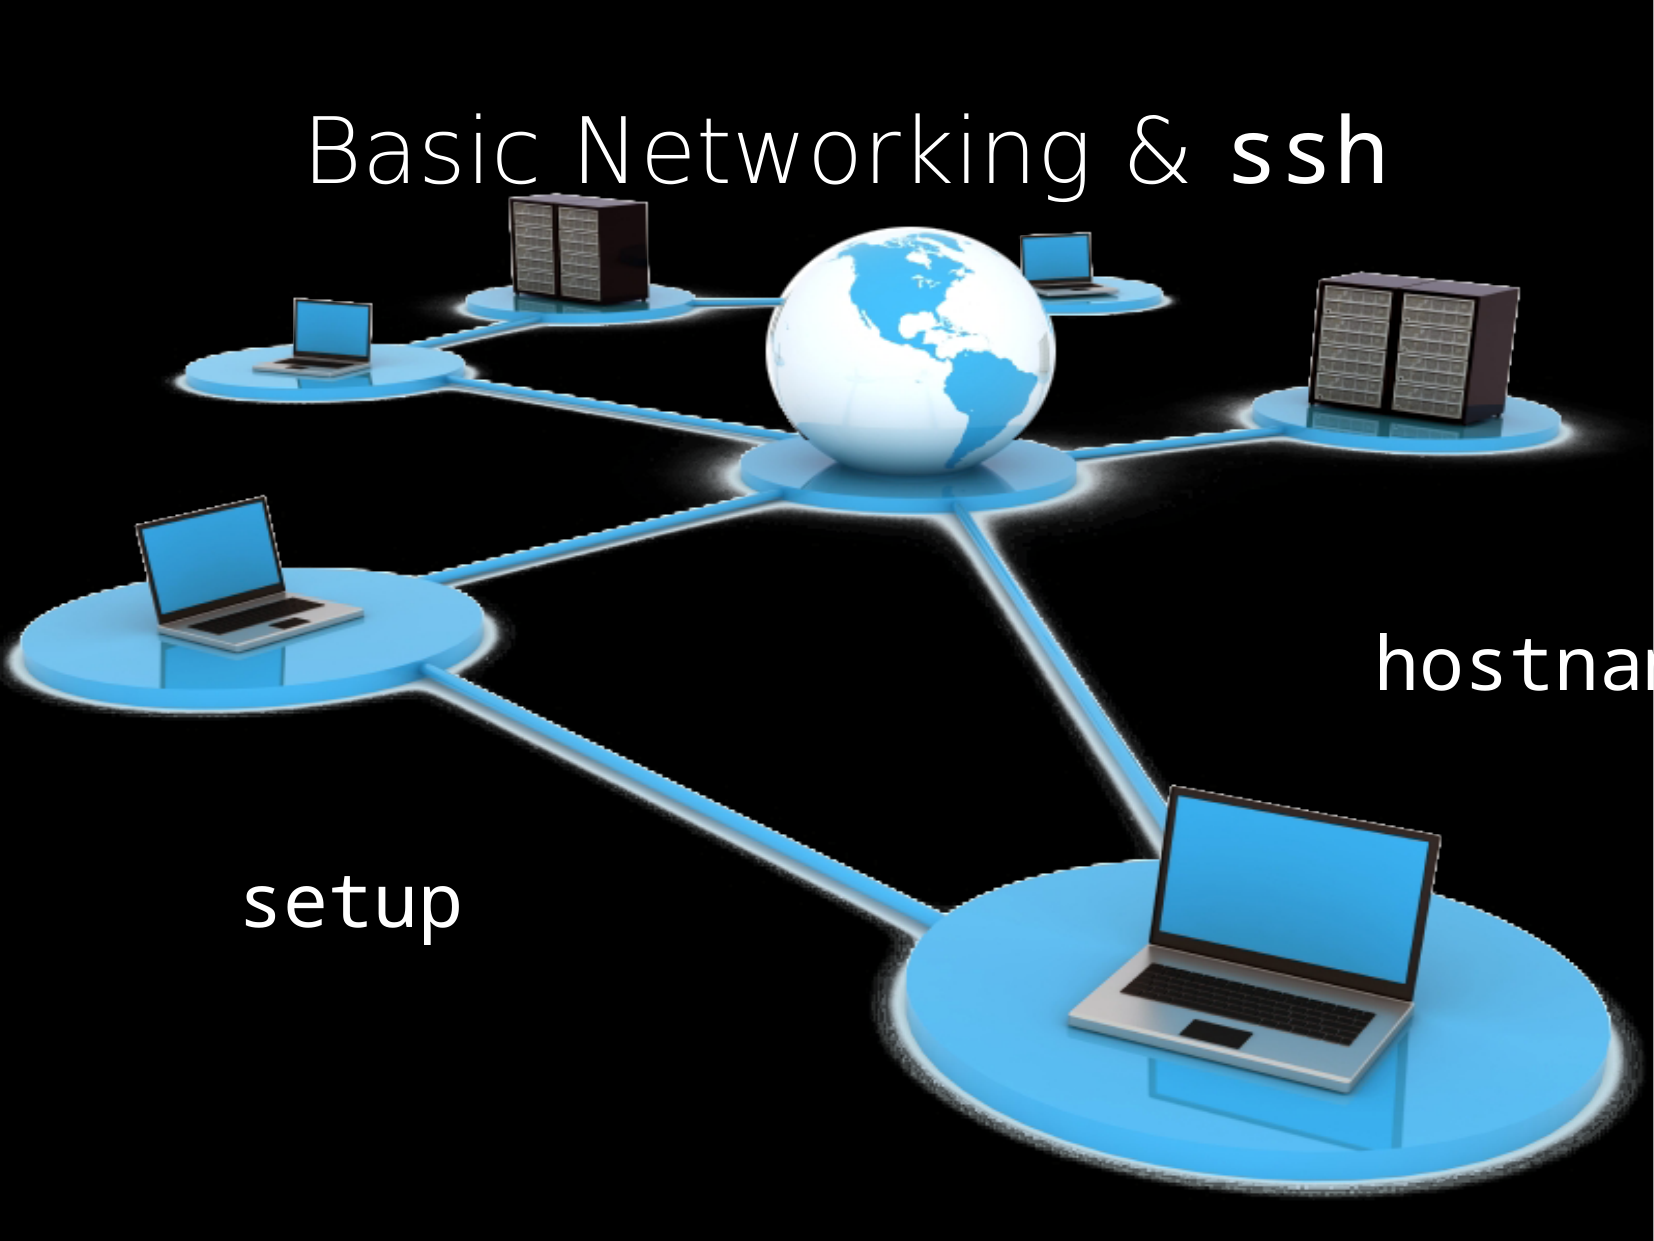

# Basic Networking & ssh
hostname
setup